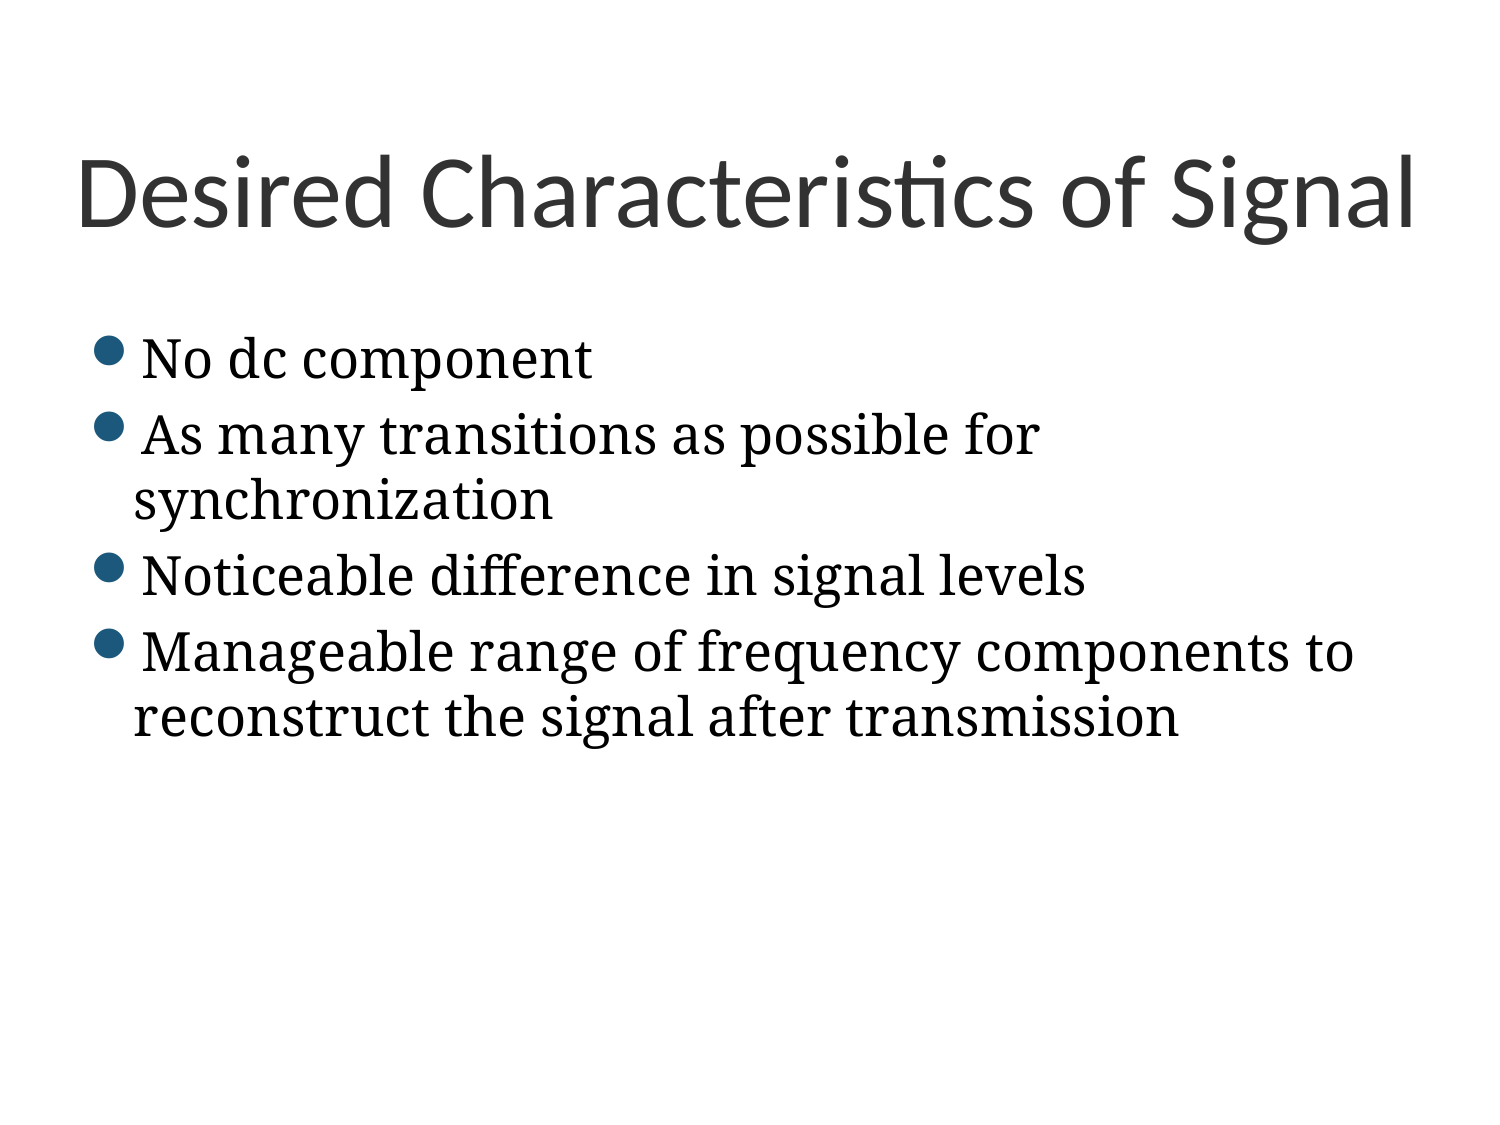

# Desired Characteristics of Signal
No dc component
As many transitions as possible for synchronization
Noticeable difference in signal levels
Manageable range of frequency components to reconstruct the signal after transmission